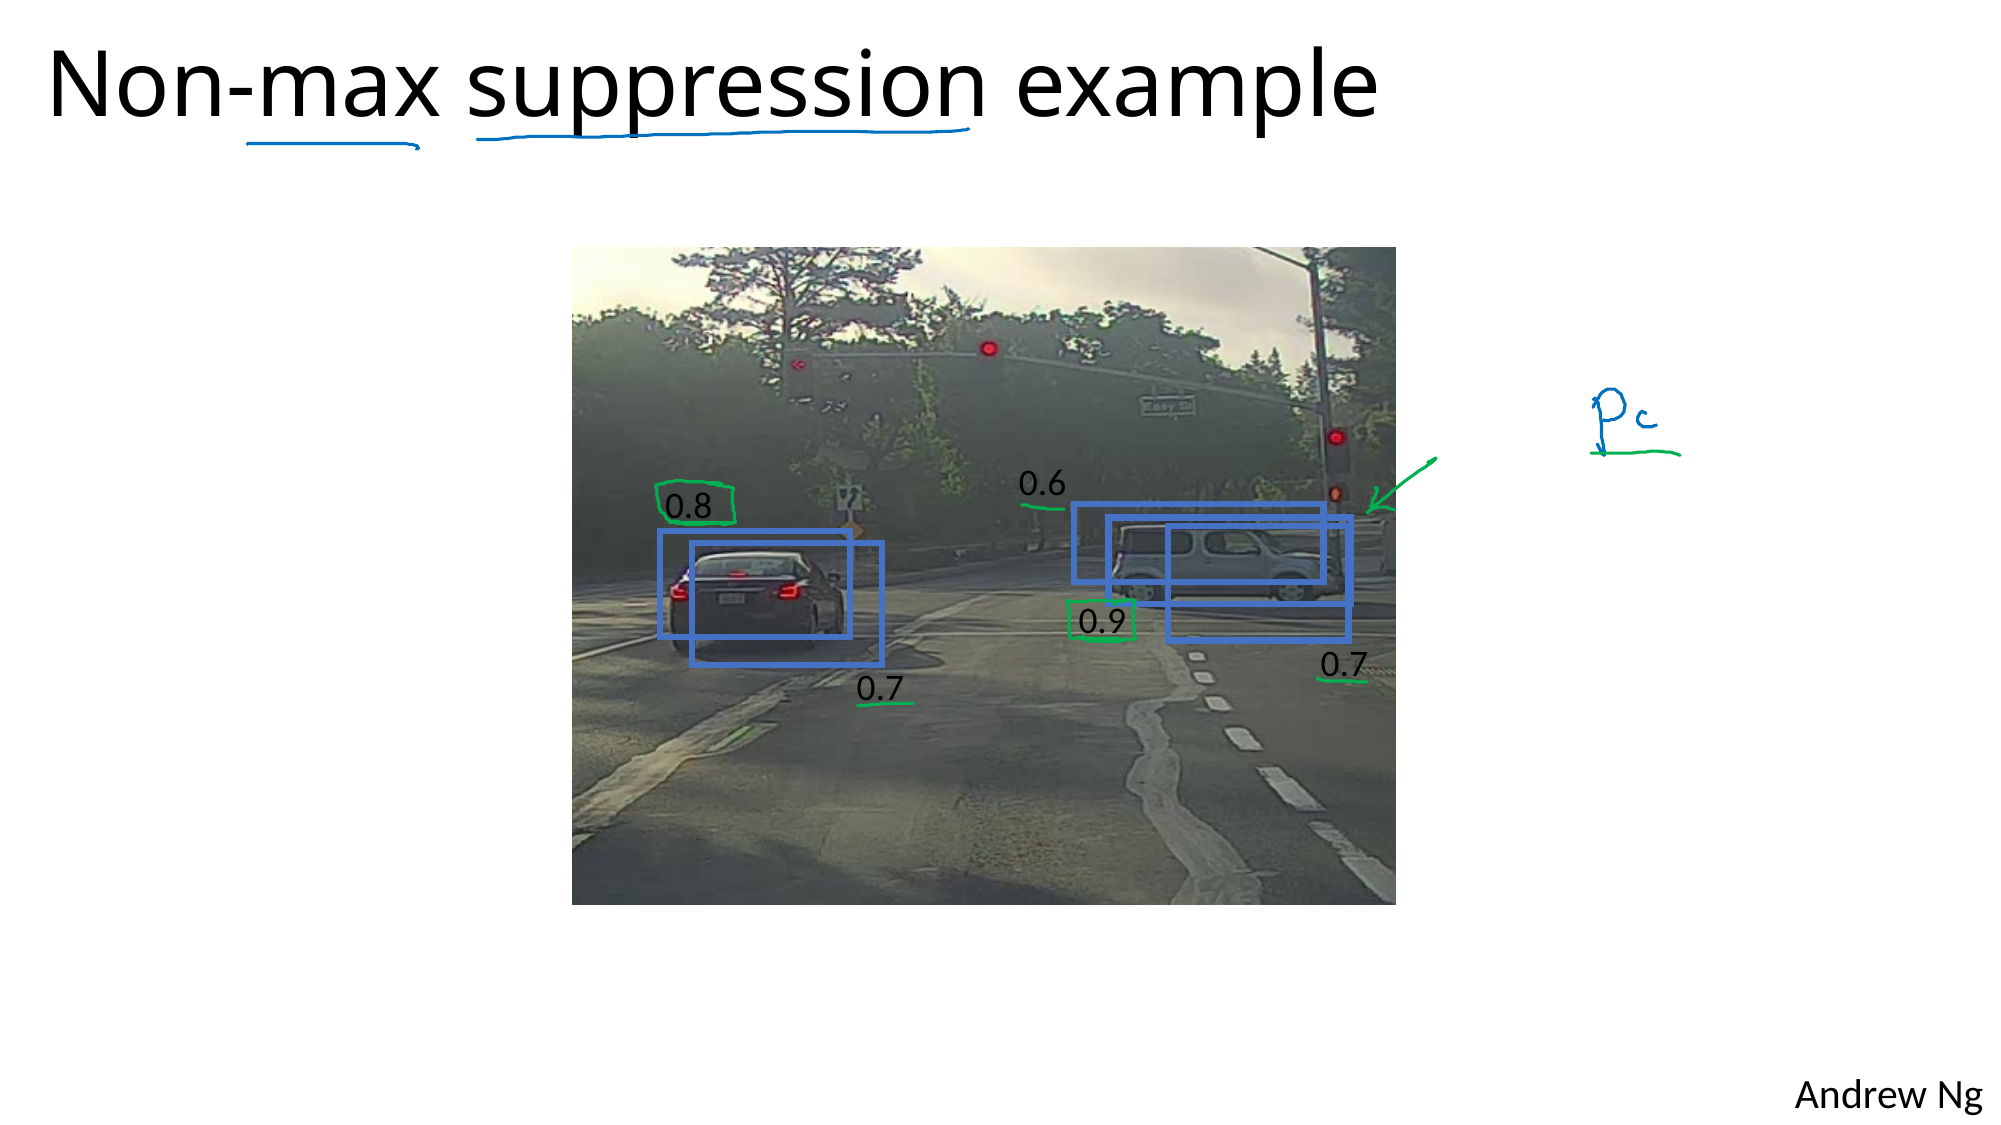

# Non-max suppression example
0.6
0.8
0.9
0.7
0.7